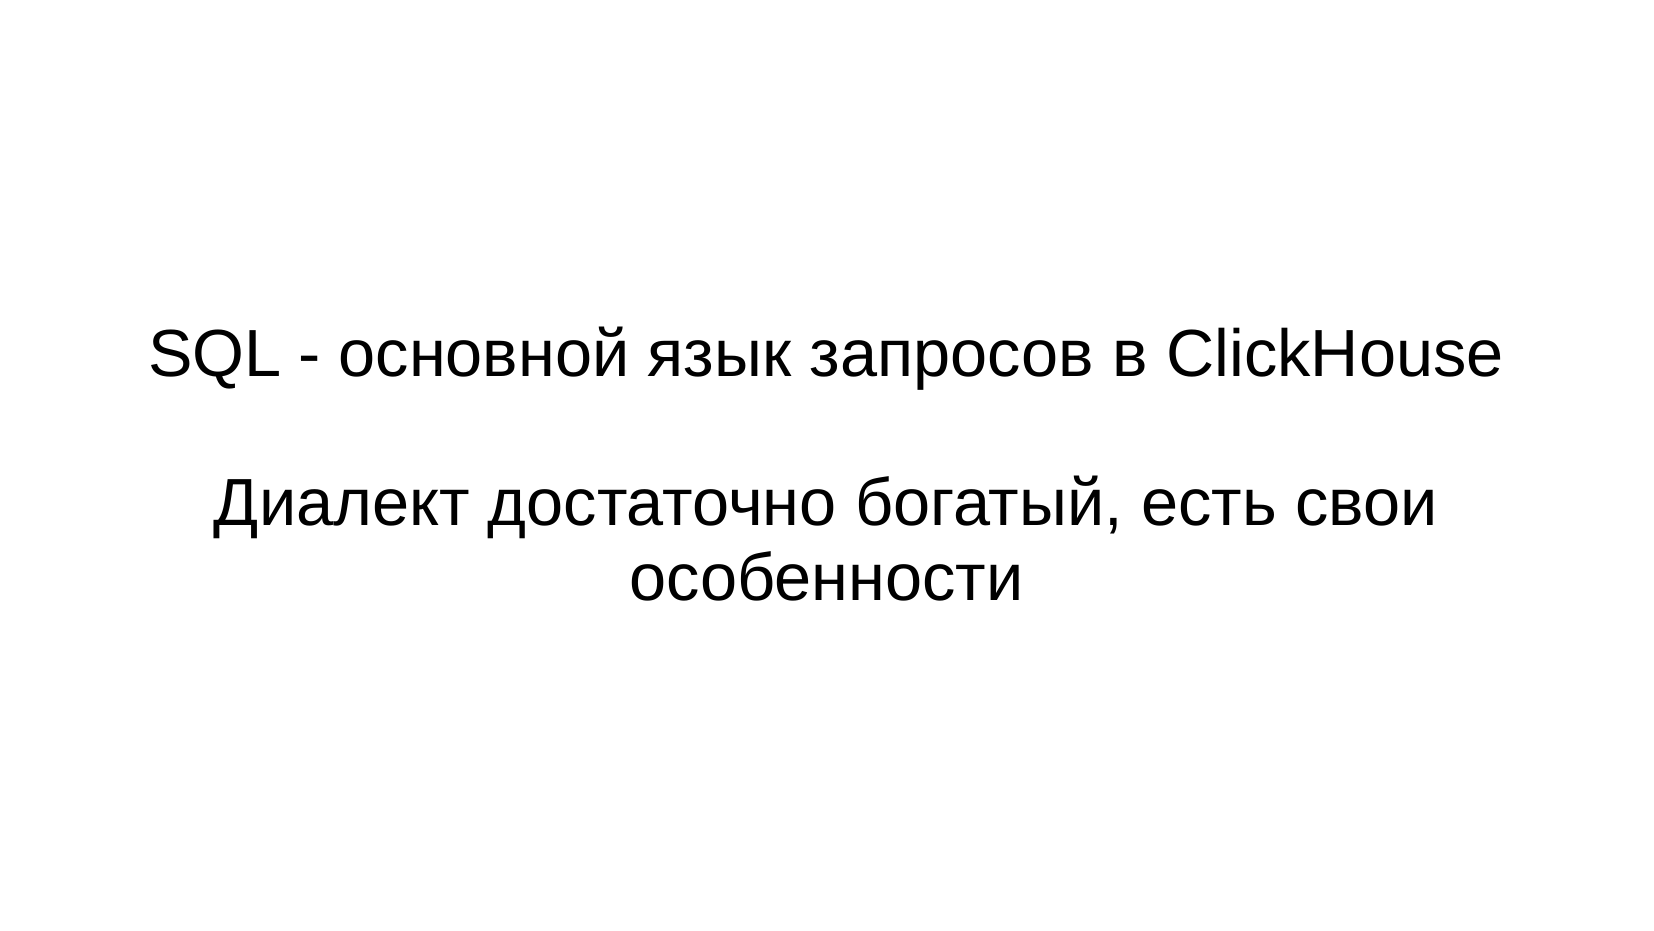

# SQL - основной язык запросов в ClickHouse
Диалект достаточно богатый, есть свои особенности